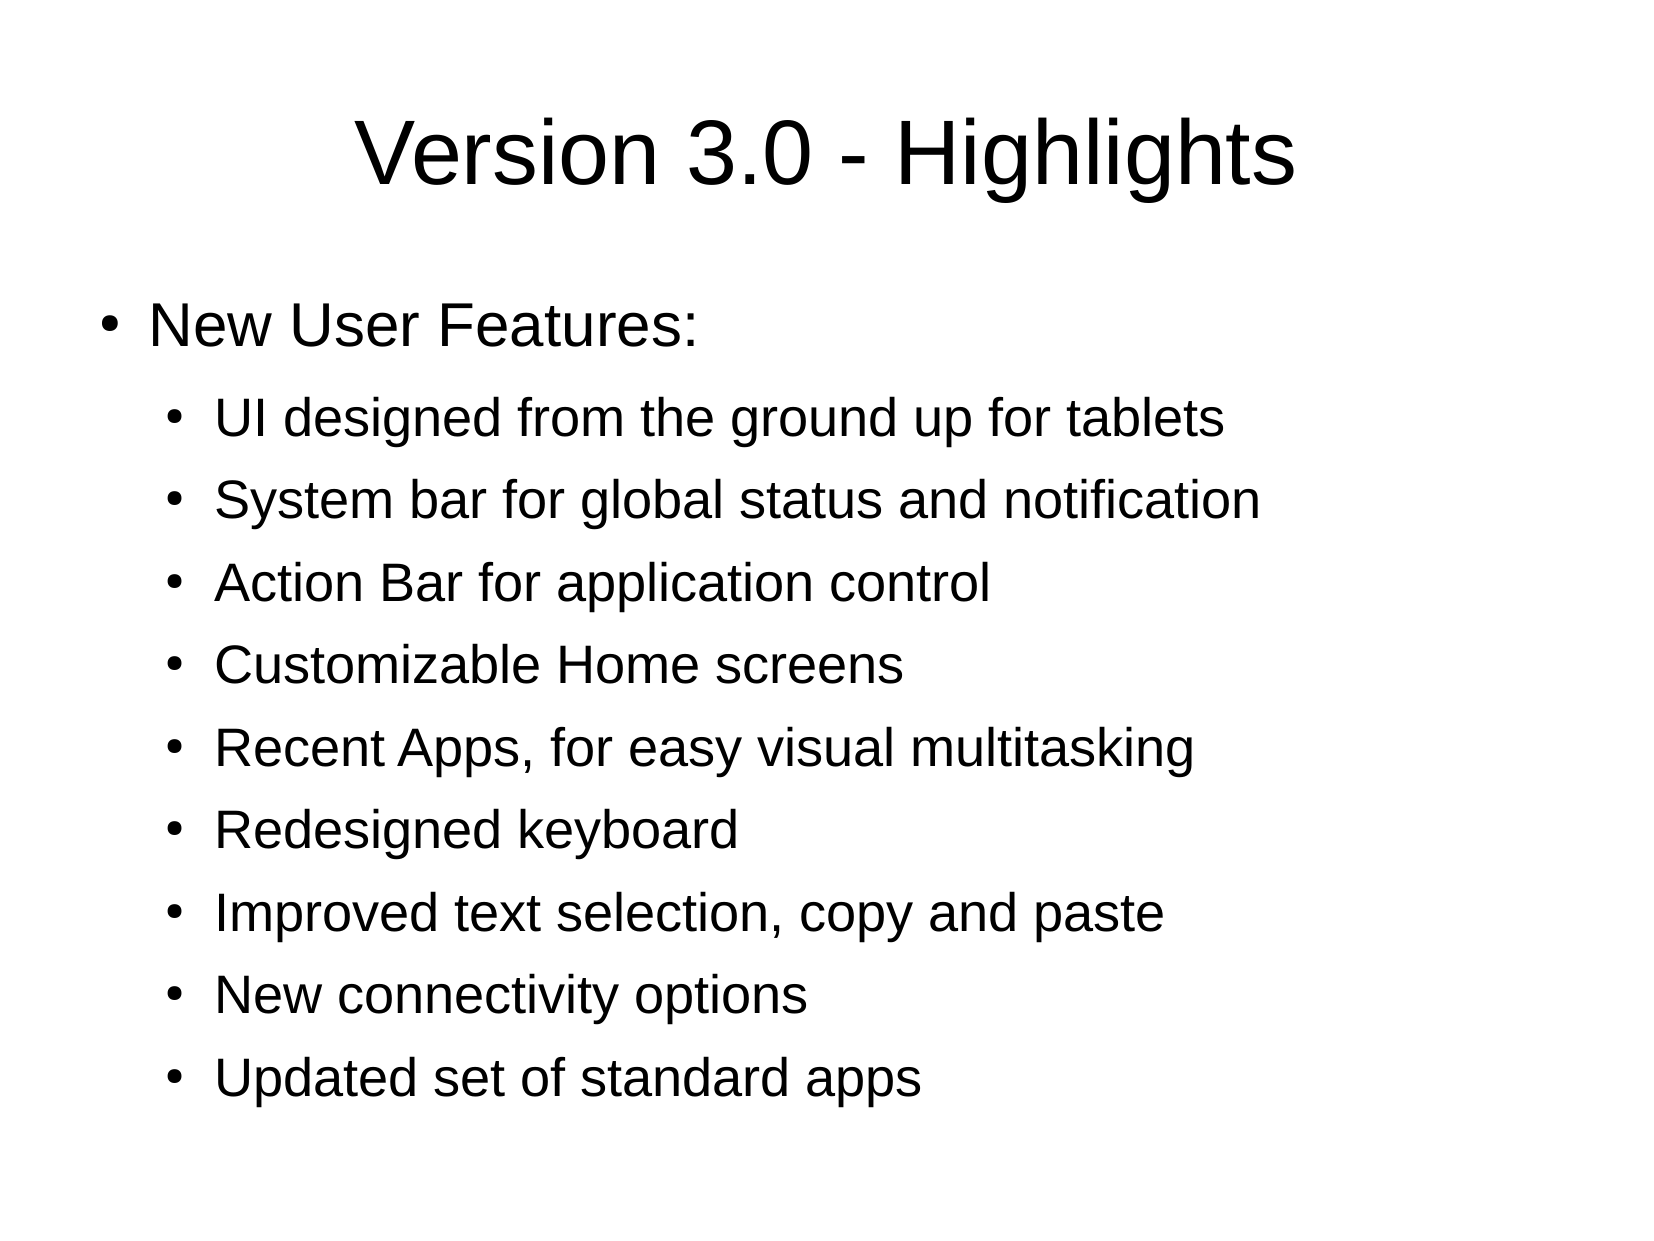

# Version 3.0 - Highlights
New User Features:
UI designed from the ground up for tablets
System bar for global status and notification
Action Bar for application control
Customizable Home screens
Recent Apps, for easy visual multitasking
Redesigned keyboard
Improved text selection, copy and paste
New connectivity options
Updated set of standard apps